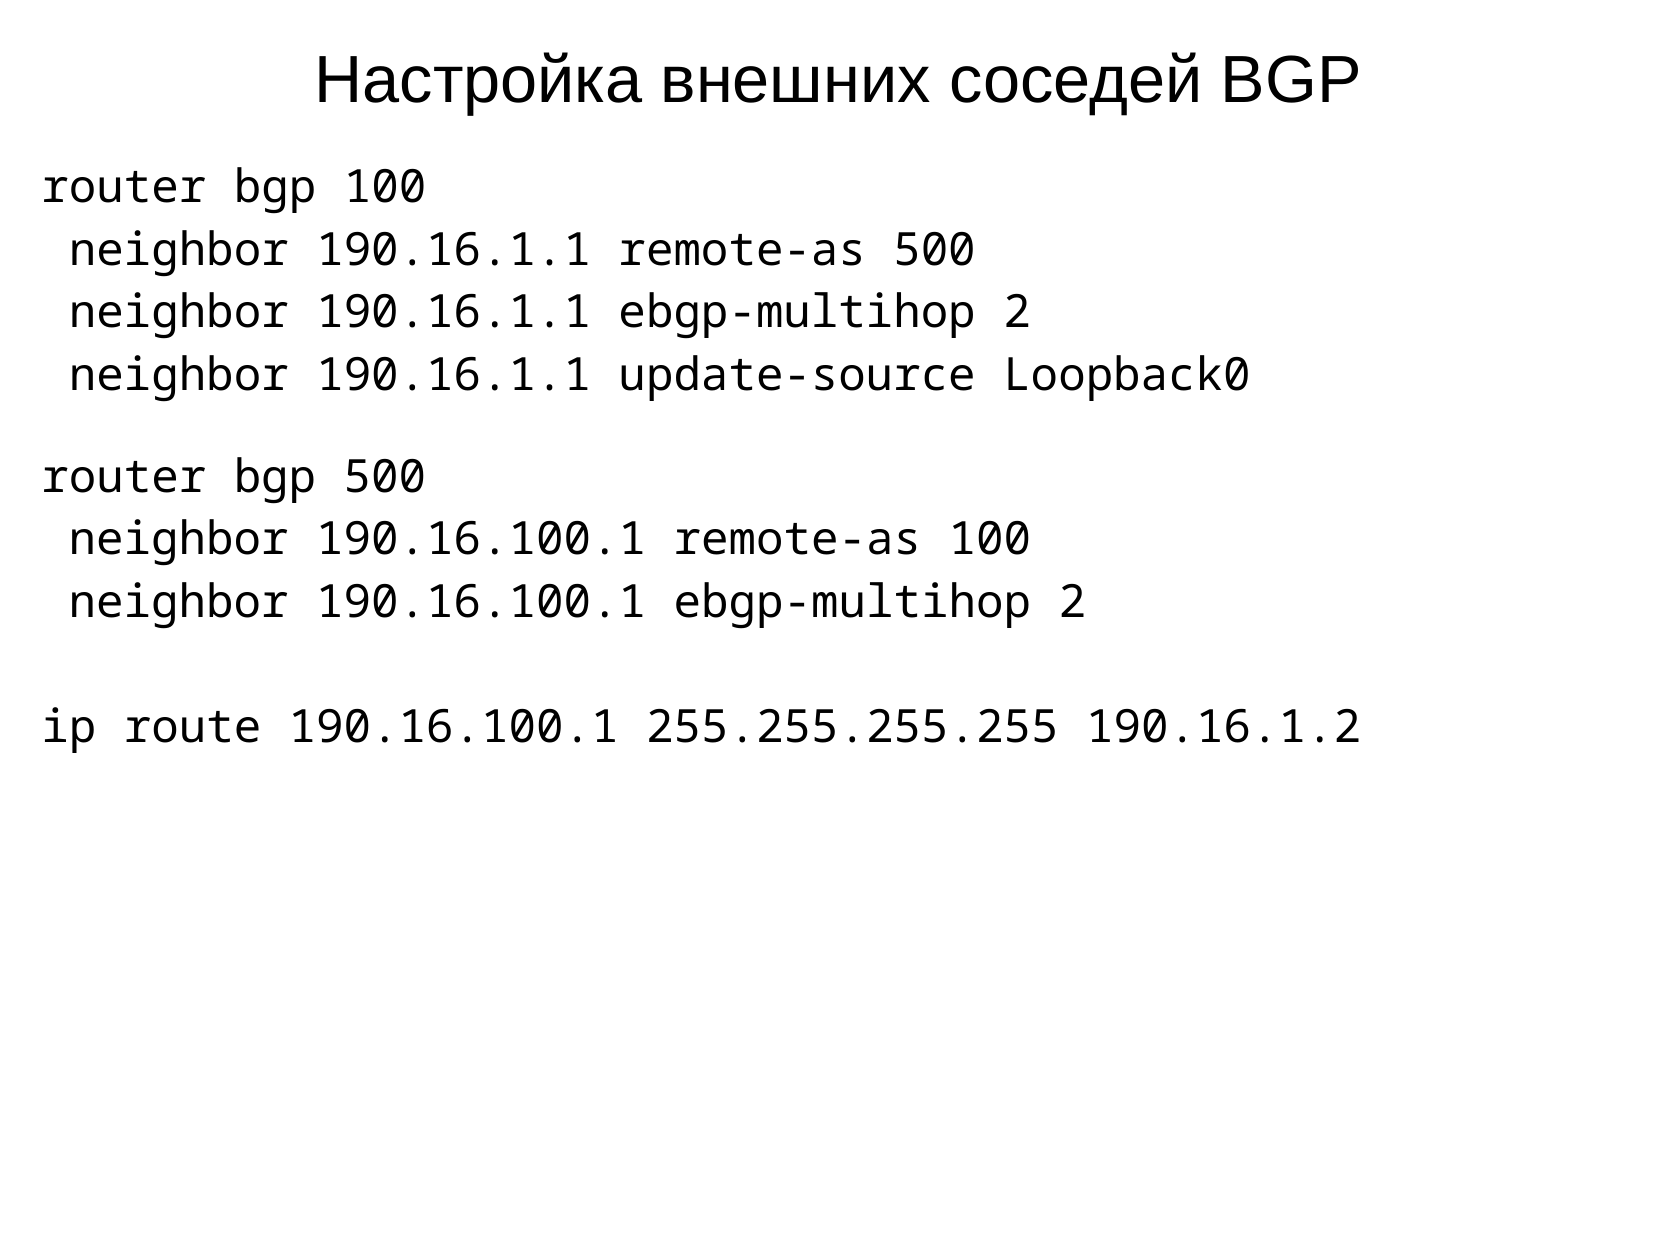

# Настройка внешних соседей BGP
router bgp 100
 neighbor 190.16.1.1 remote-as 500
 neighbor 190.16.1.1 ebgp-multihop 2
 neighbor 190.16.1.1 update-source Loopback0
router bgp 500
 neighbor 190.16.100.1 remote-as 100
 neighbor 190.16.100.1 ebgp-multihop 2
ip route 190.16.100.1 255.255.255.255 190.16.1.2